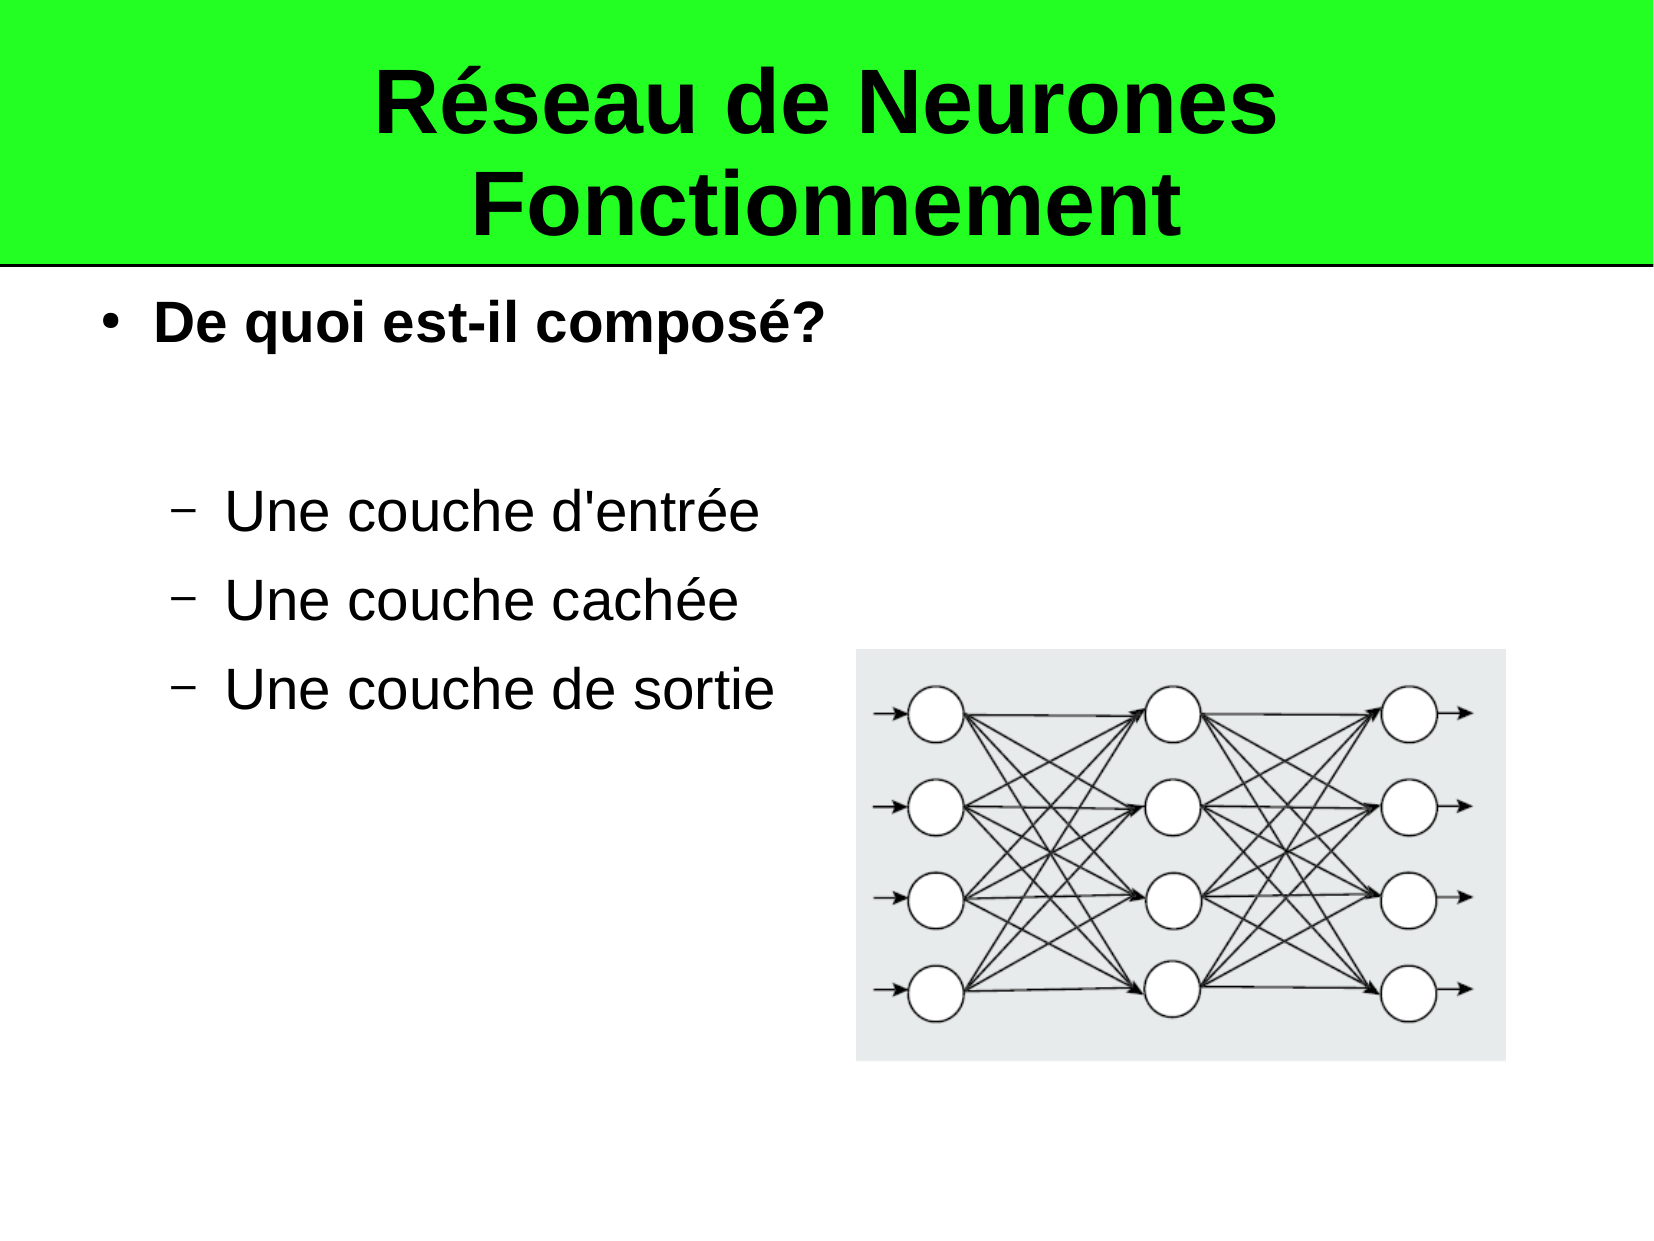

# Réseau de Neurones Fonctionnement
De quoi est-il composé?
Une couche d'entrée
Une couche cachée
Une couche de sortie